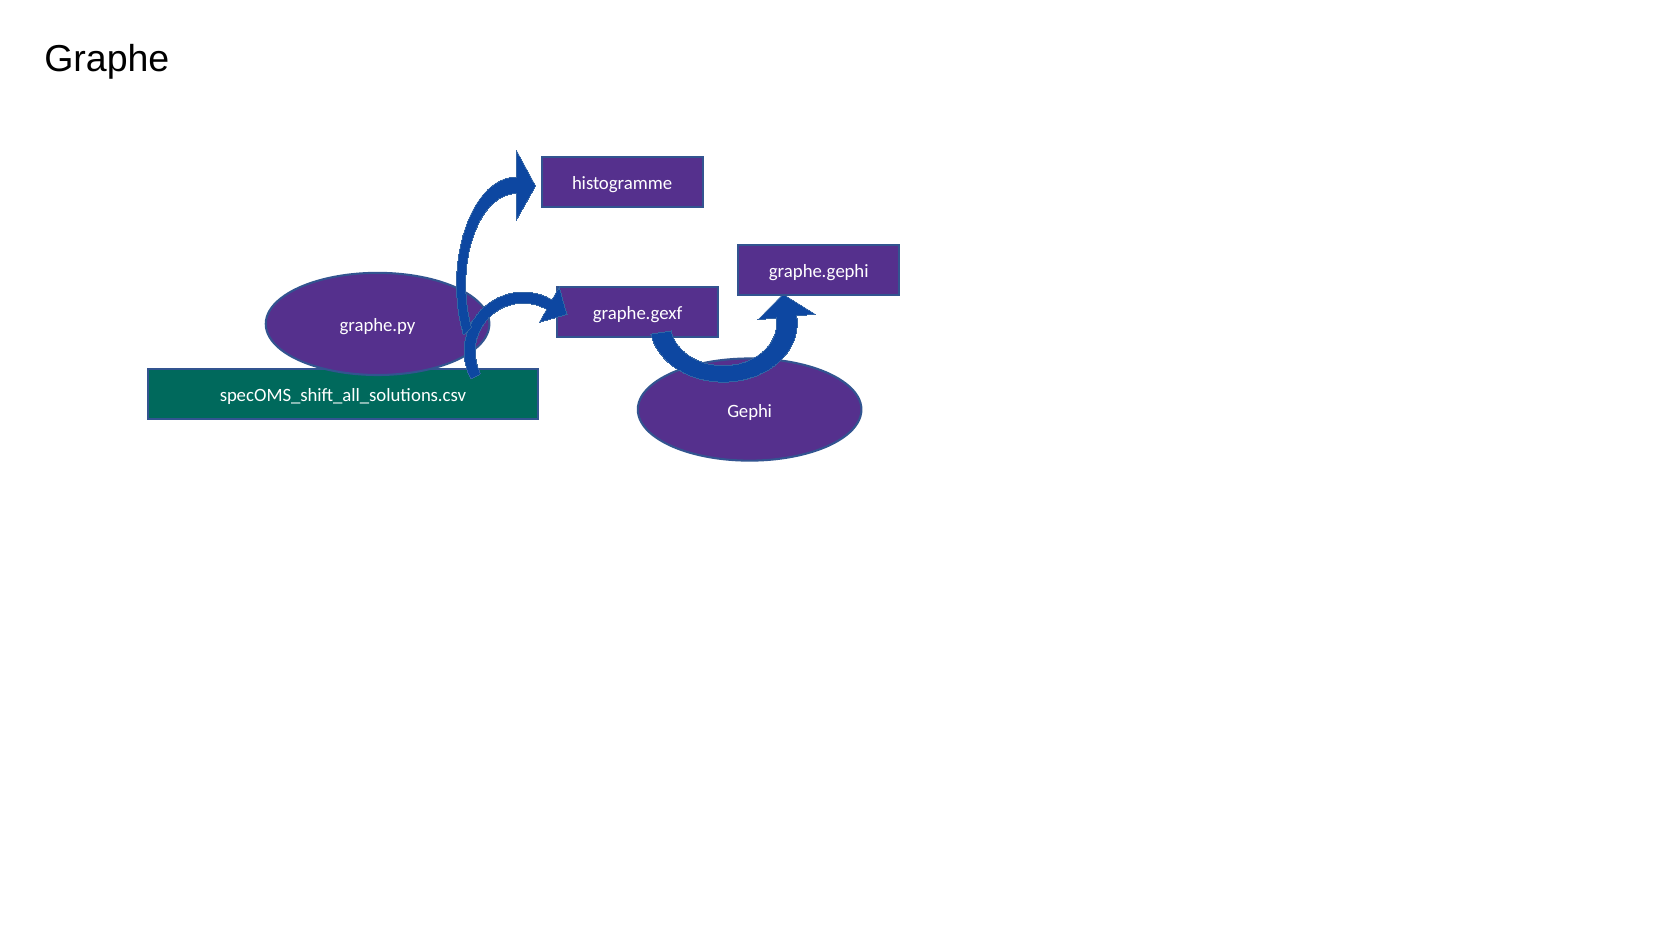

Graphe
histogramme
graphe.gephi
graphe.py
graphe.gexf
Gephi
specOMS_shift_all_solutions.csv